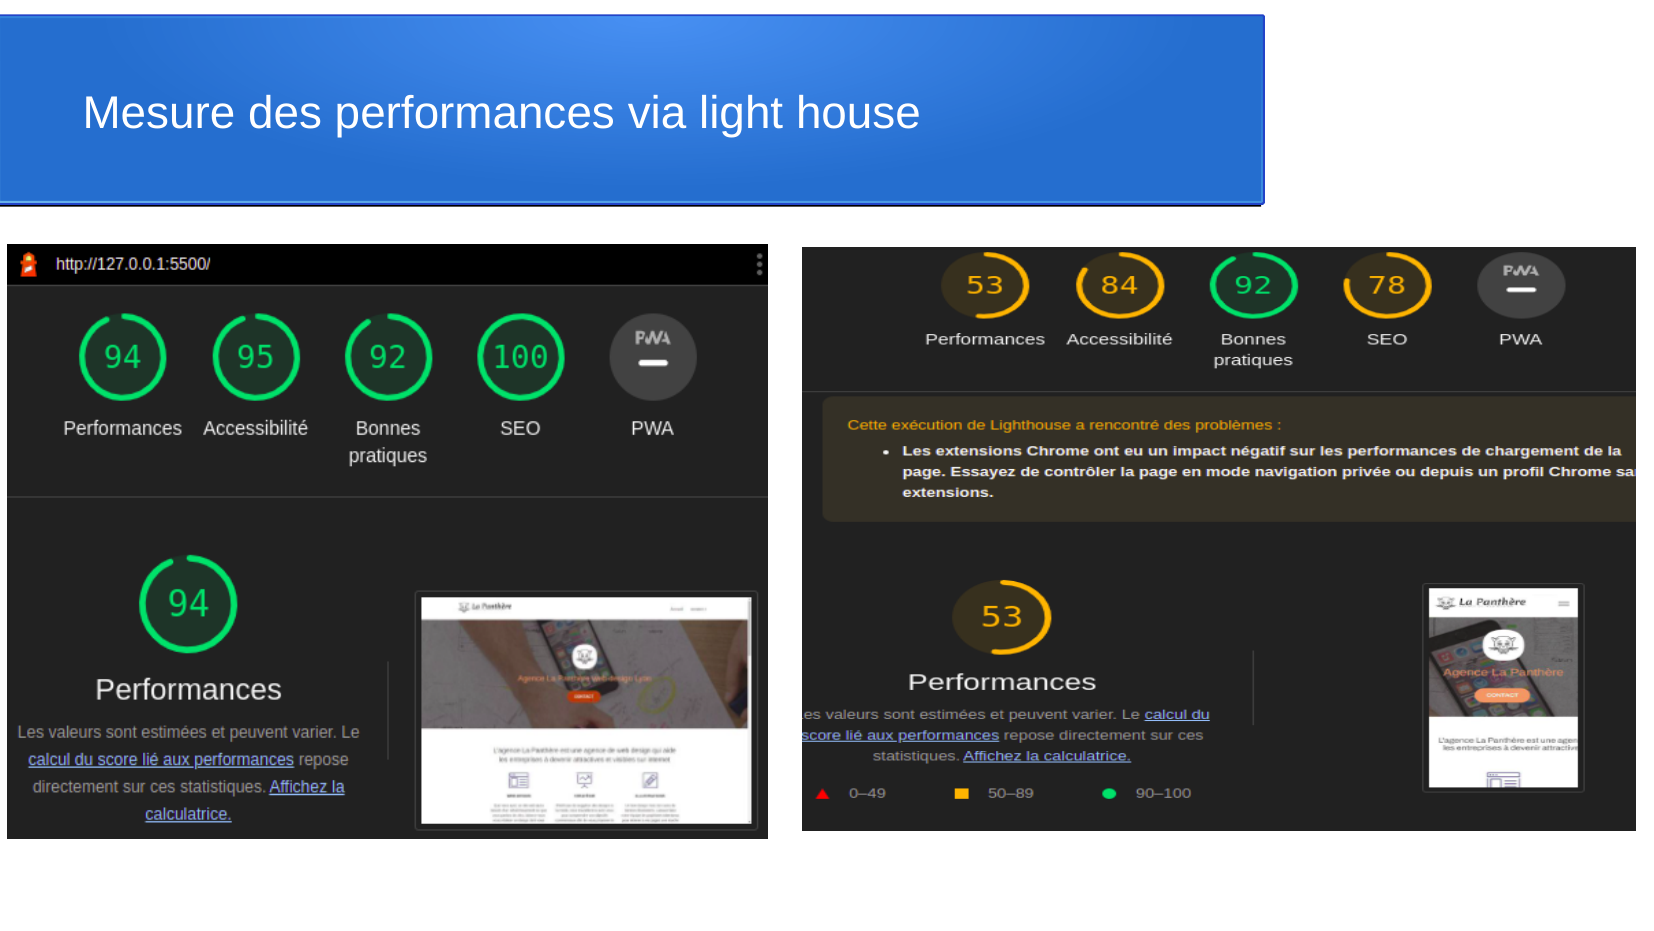

# Mesure des performances via light house